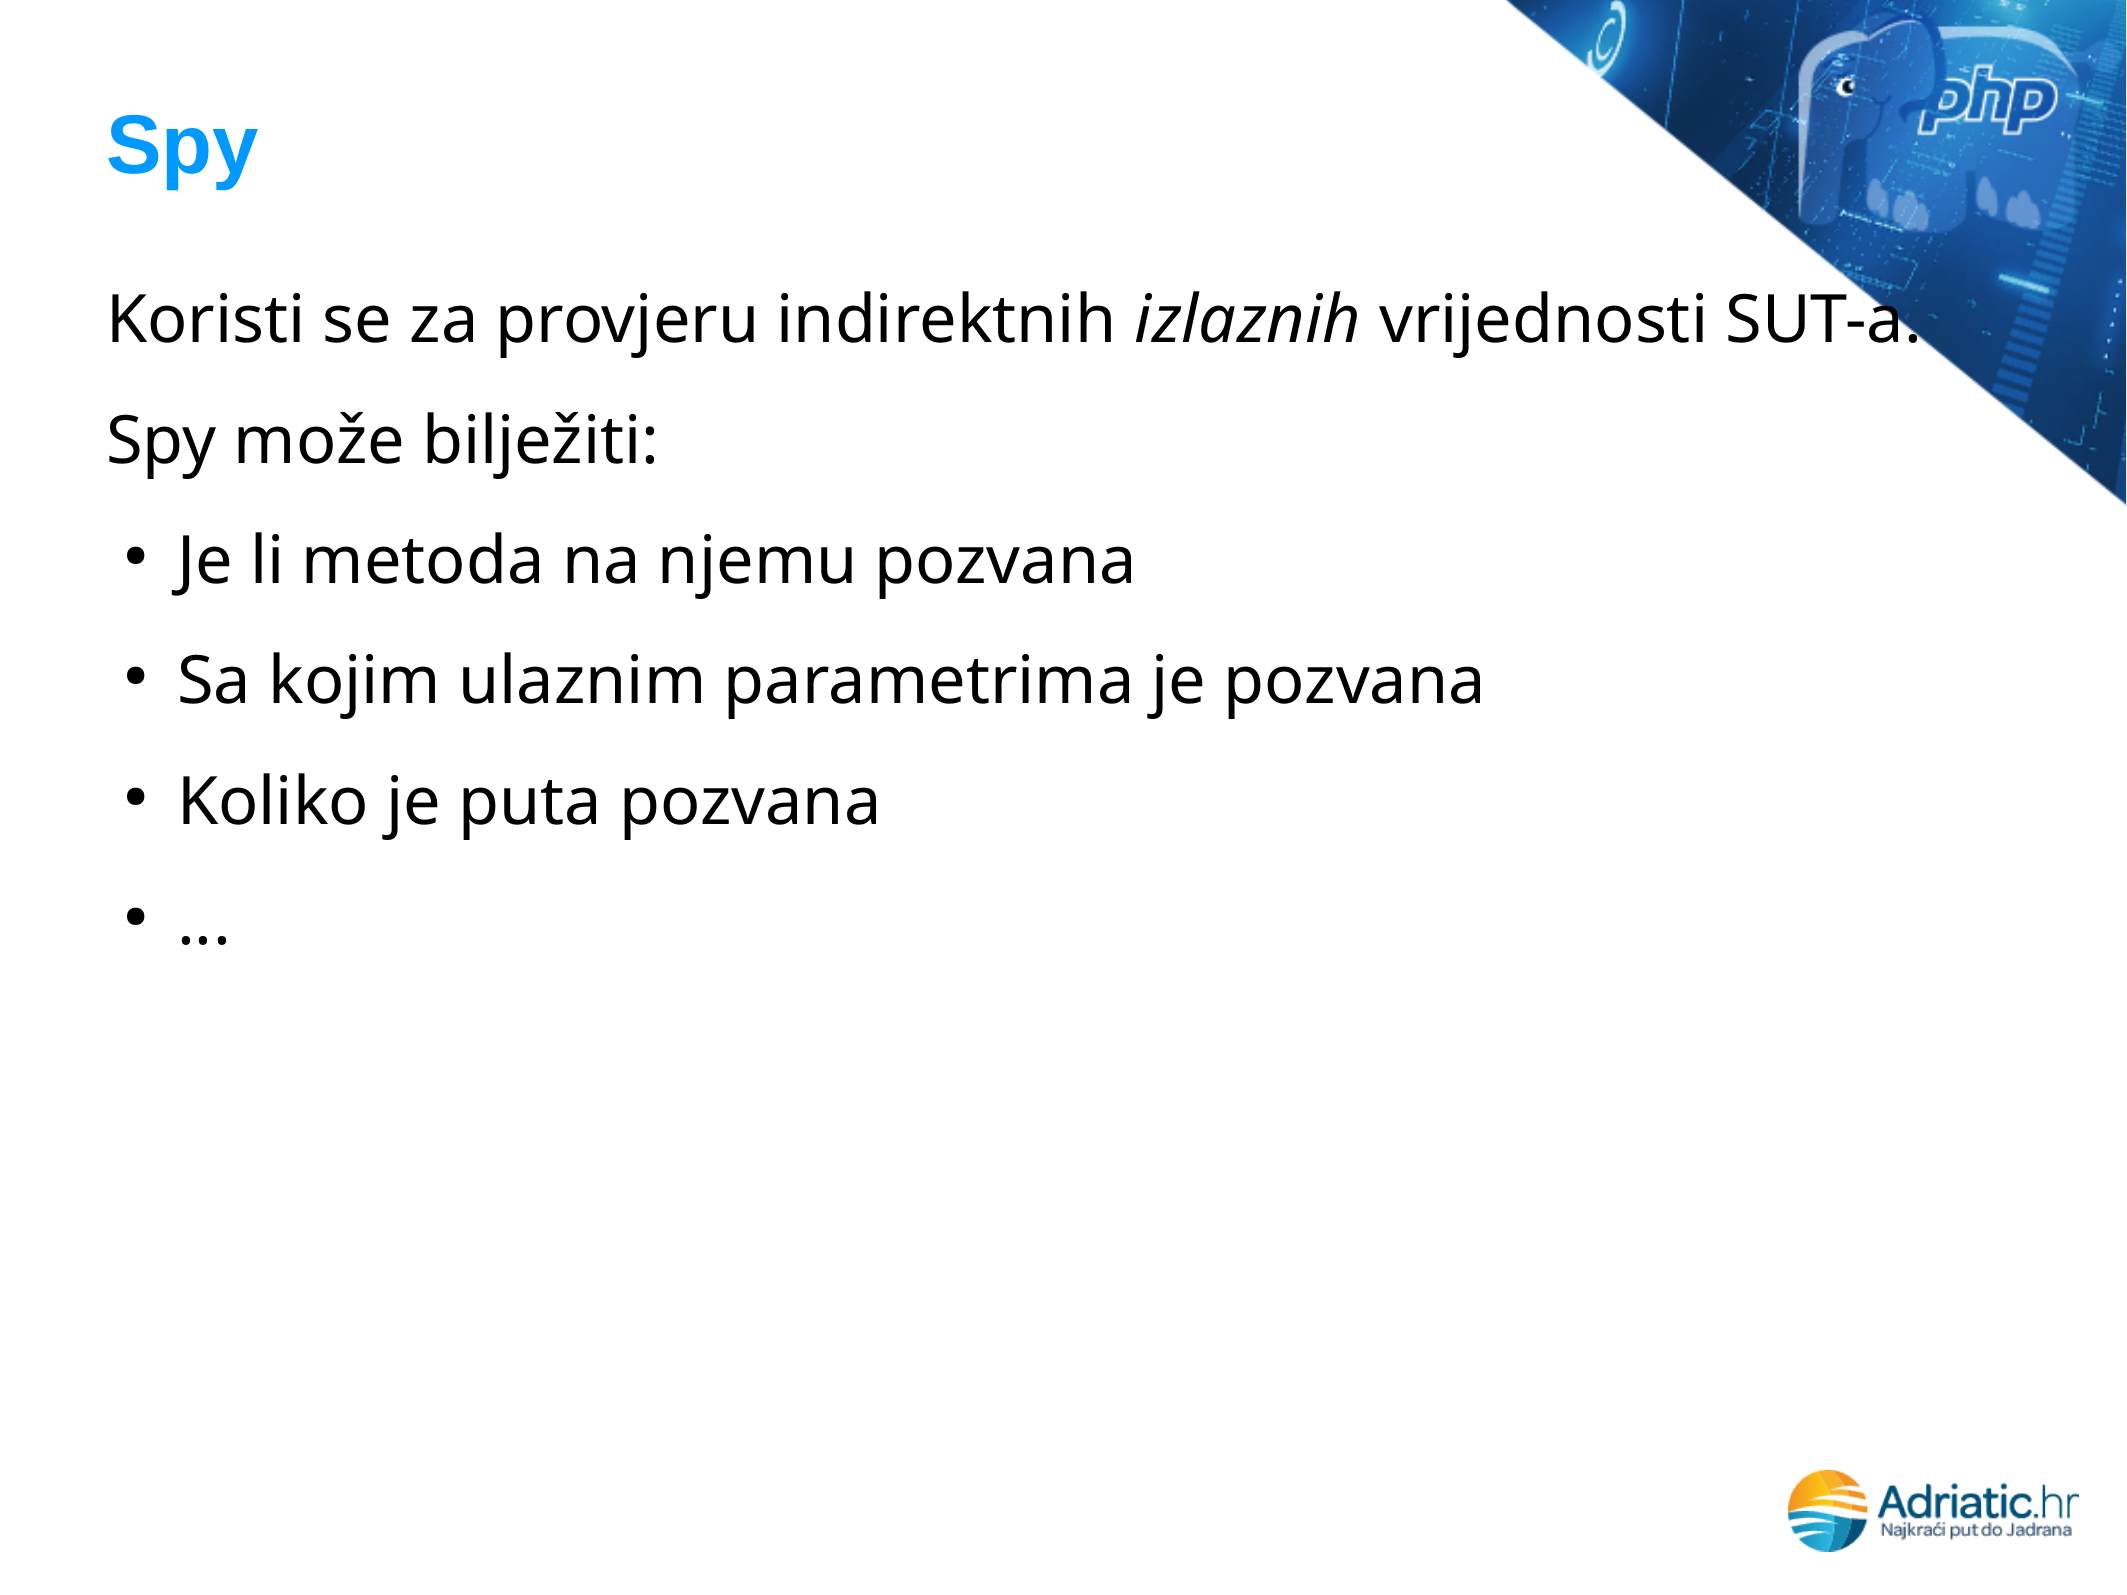

# Spy
Koristi se za provjeru indirektnih izlaznih vrijednosti SUT-a.
Spy može bilježiti:
Je li metoda na njemu pozvana
Sa kojim ulaznim parametrima je pozvana
Koliko je puta pozvana
...